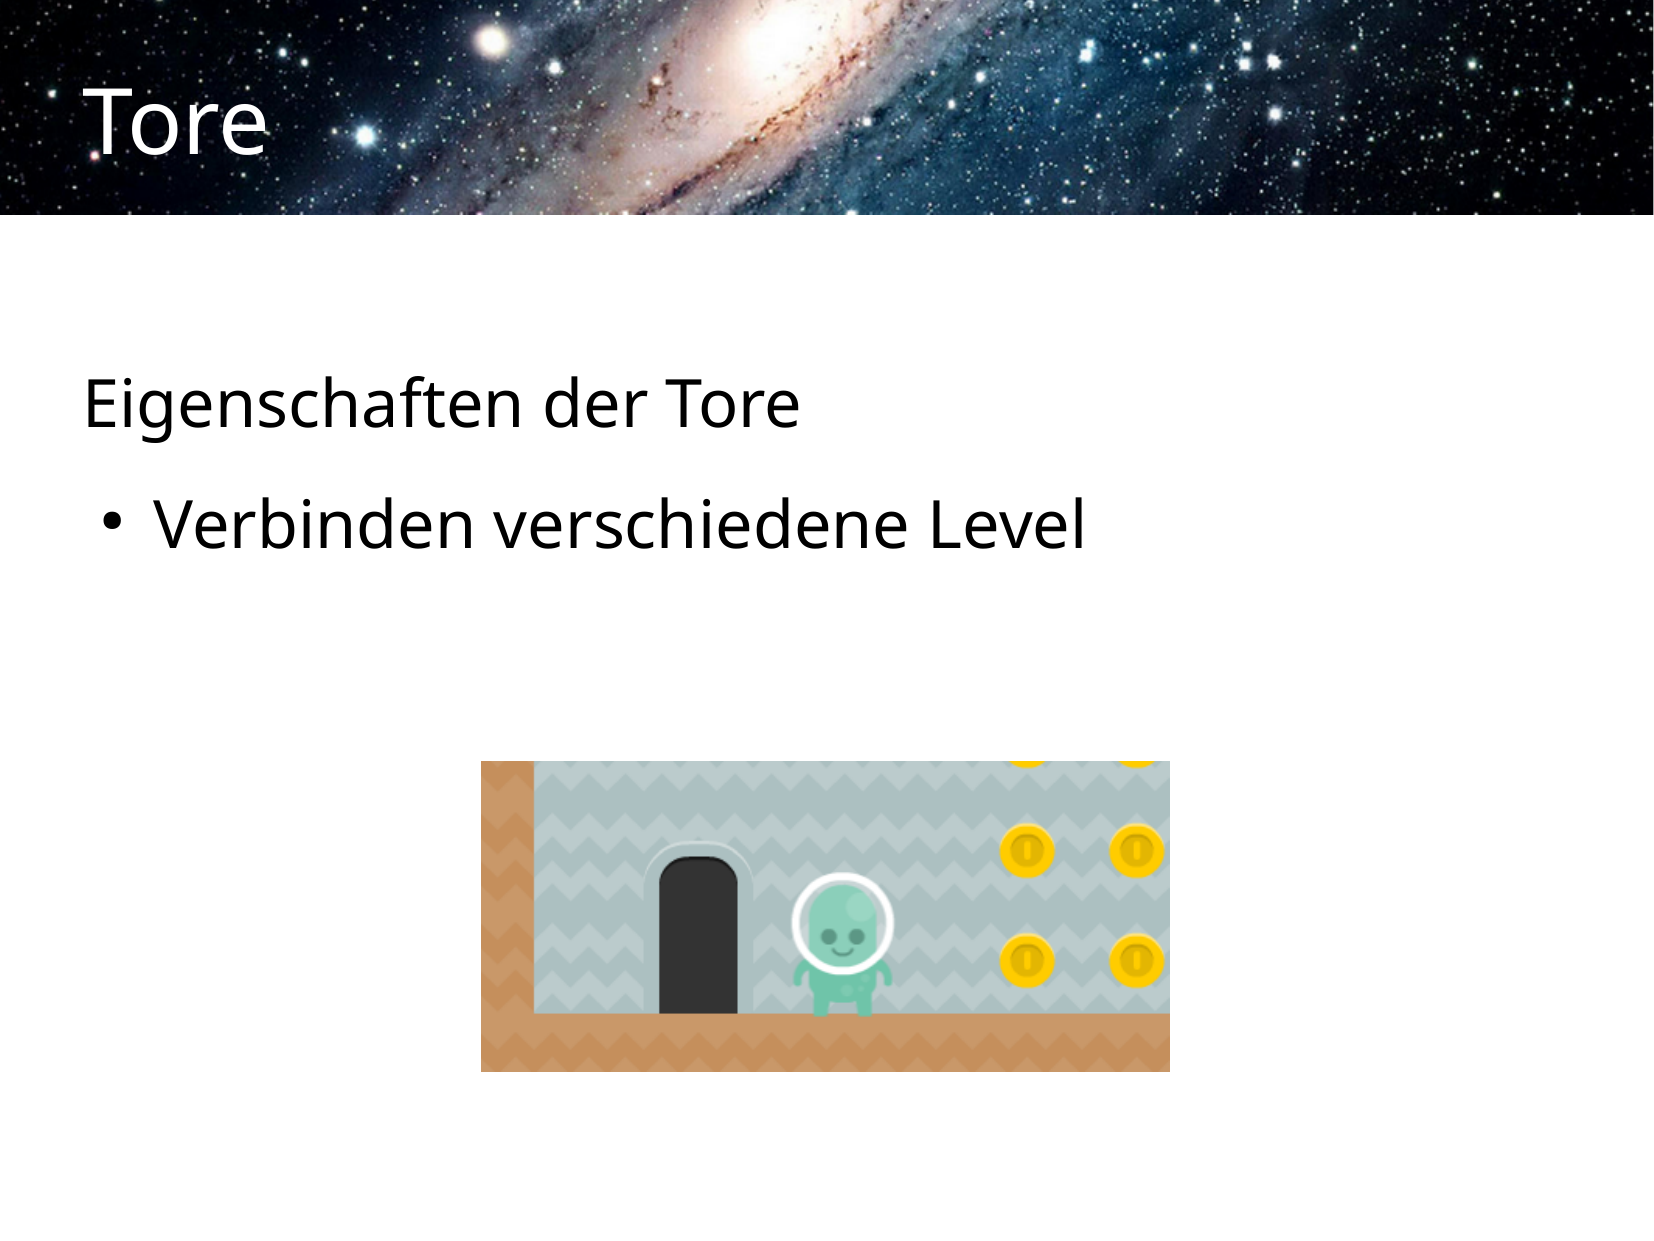

# Tore
Eigenschaften der Tore
Verbinden verschiedene Level